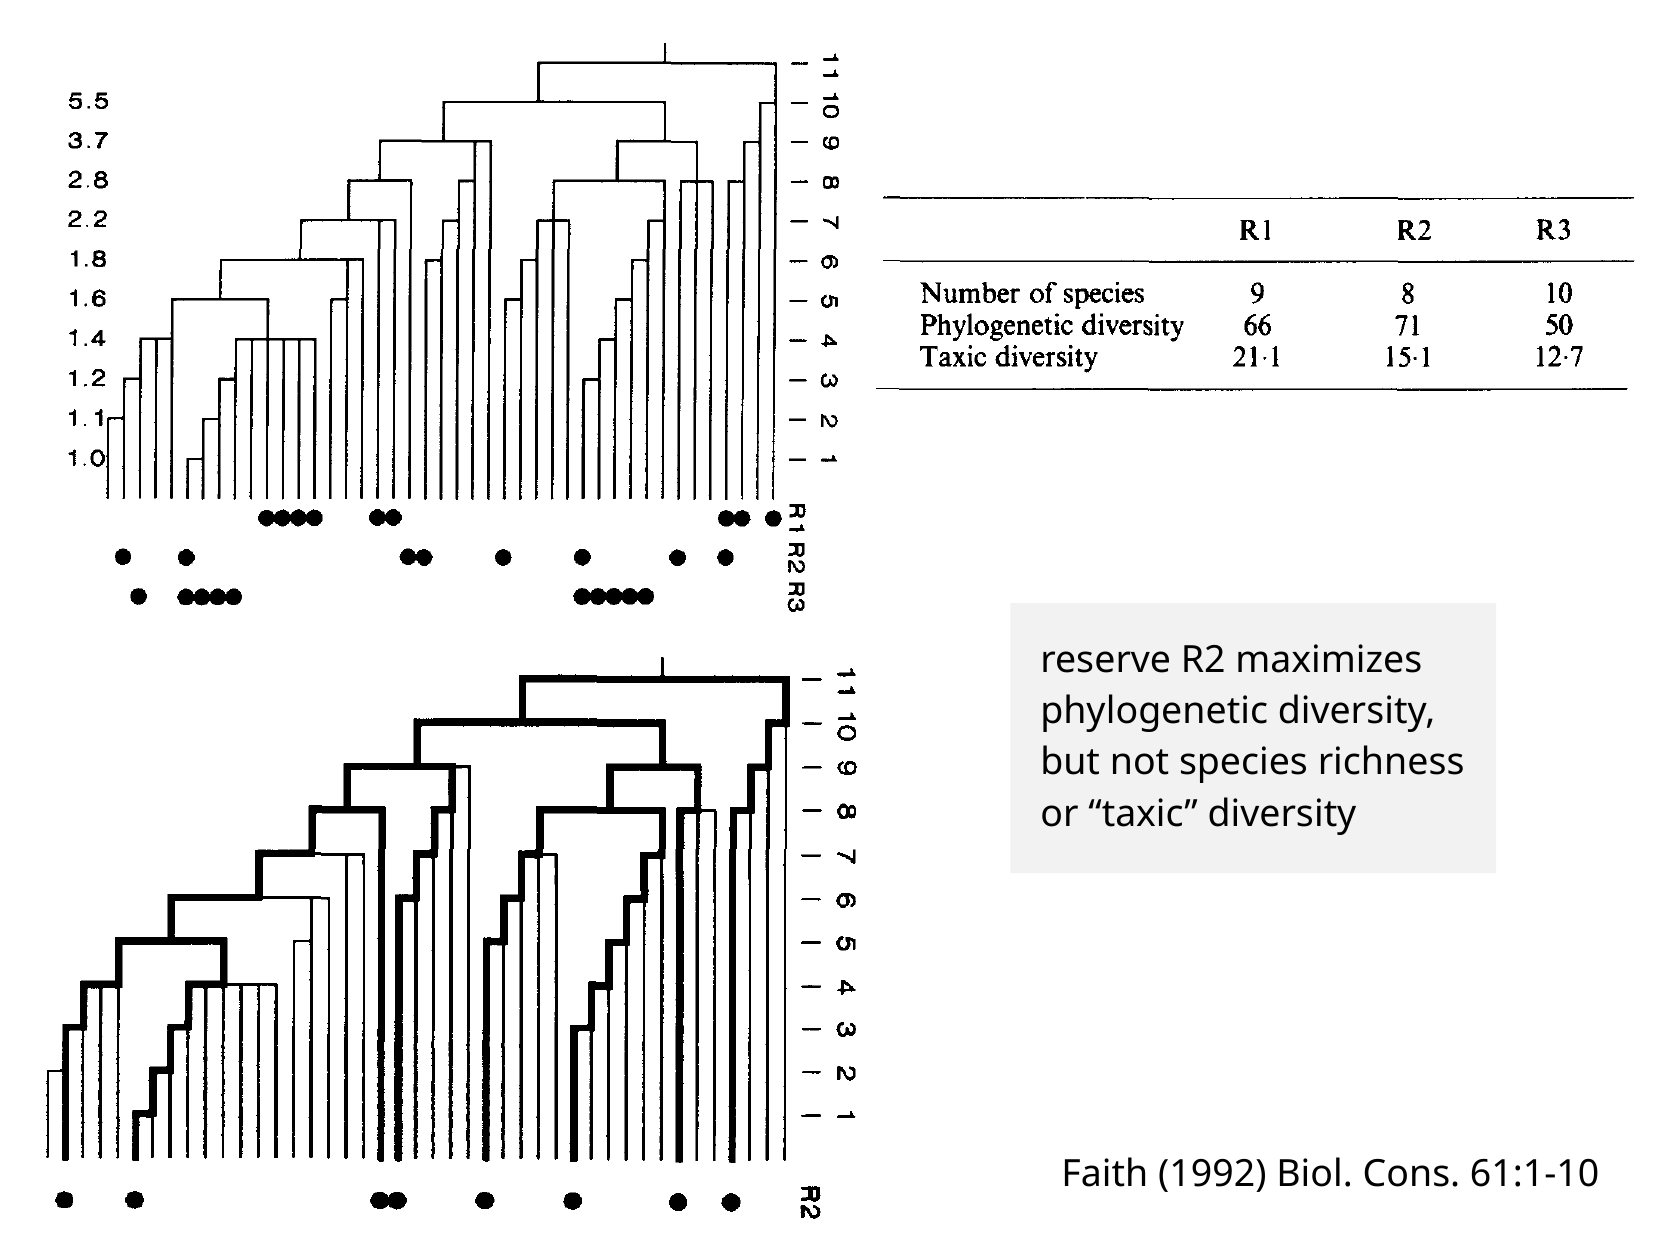

reserve R2 maximizes phylogenetic diversity, but not species richness or “taxic” diversity
Faith (1992) Biol. Cons. 61:1-10